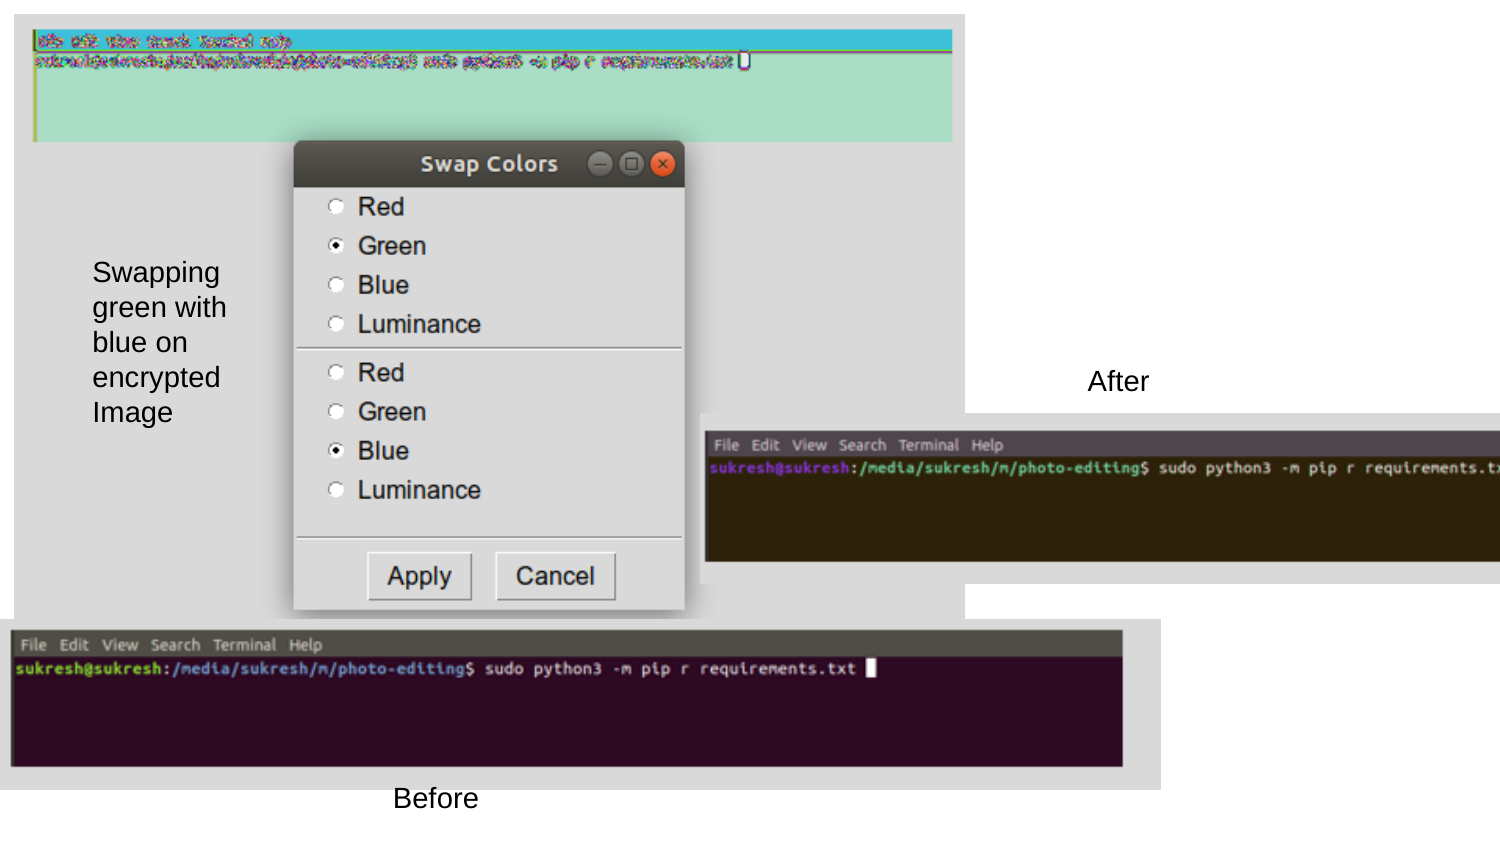

Swapping green with blue on encrypted Image
After
Before